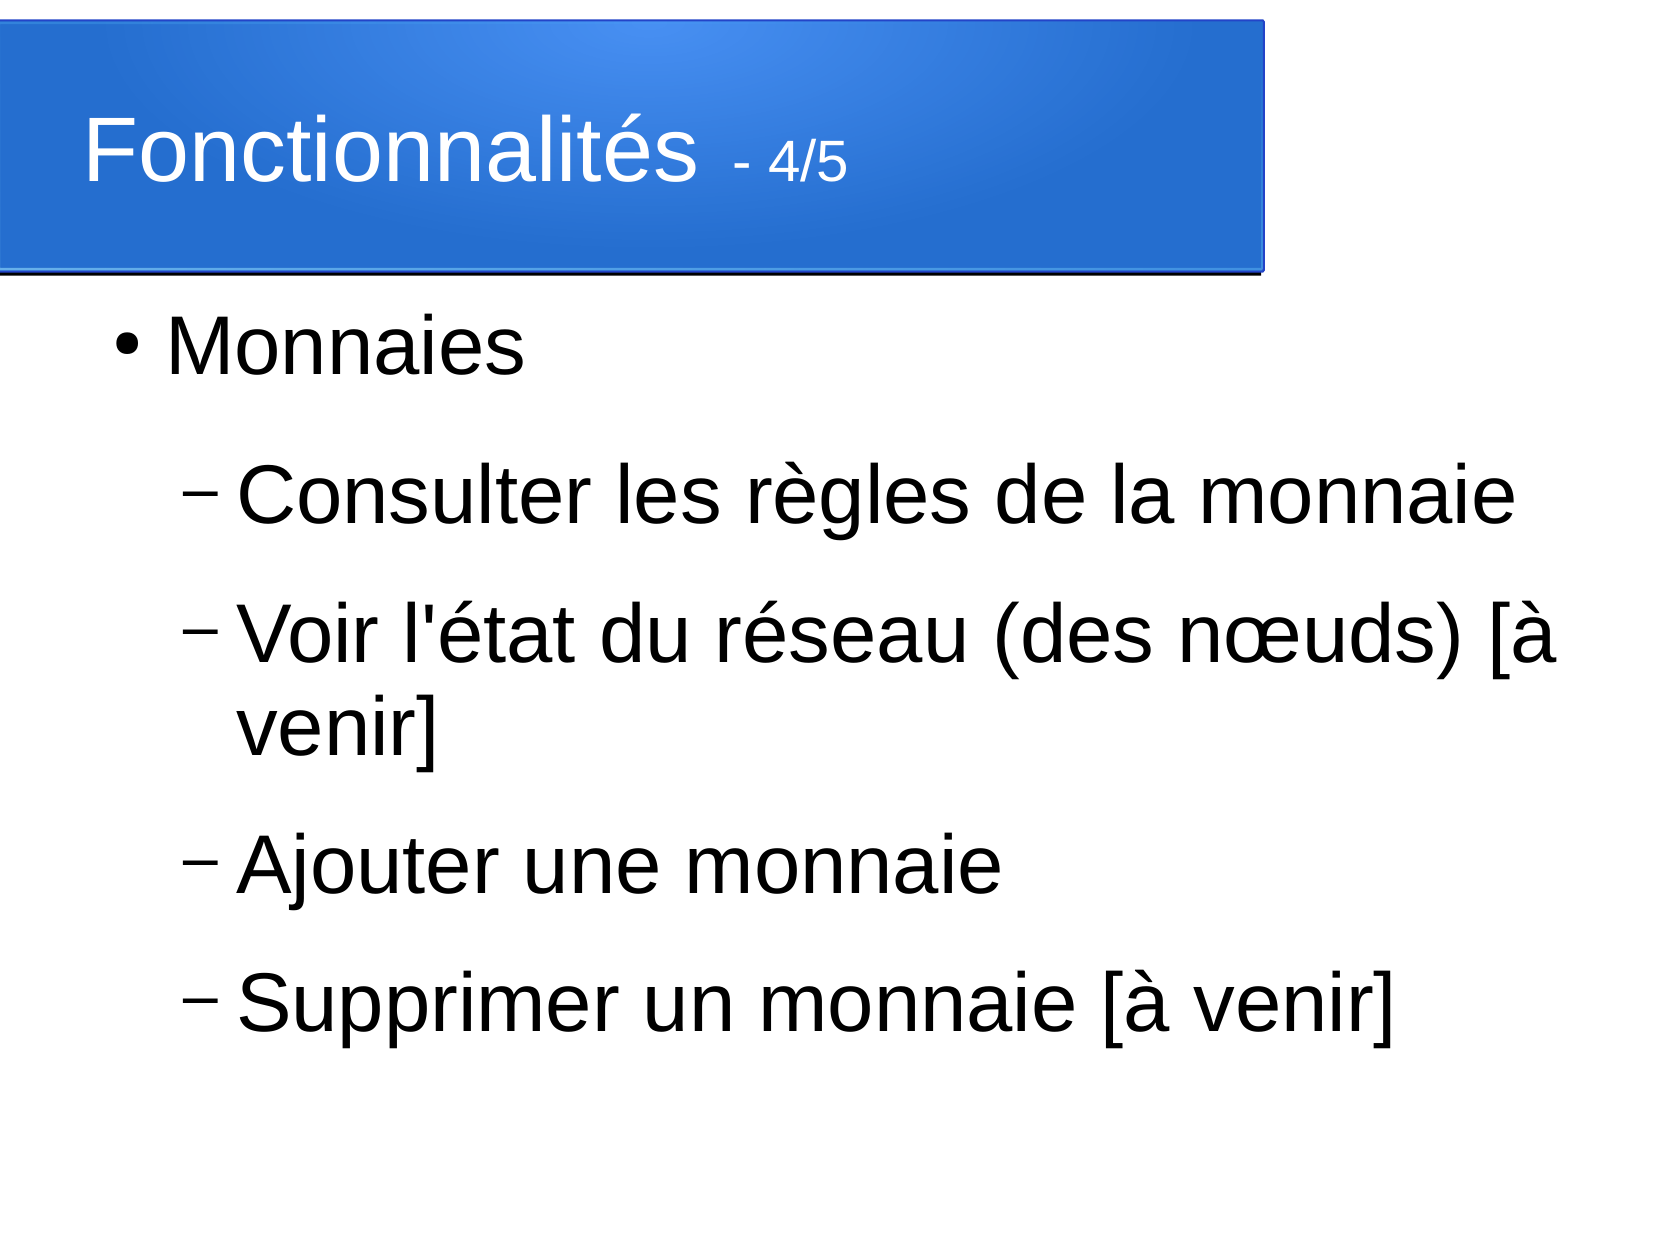

# Fonctionnalités - 4/5
Monnaies
Consulter les règles de la monnaie
Voir l'état du réseau (des nœuds) [à venir]
Ajouter une monnaie
Supprimer un monnaie [à venir]